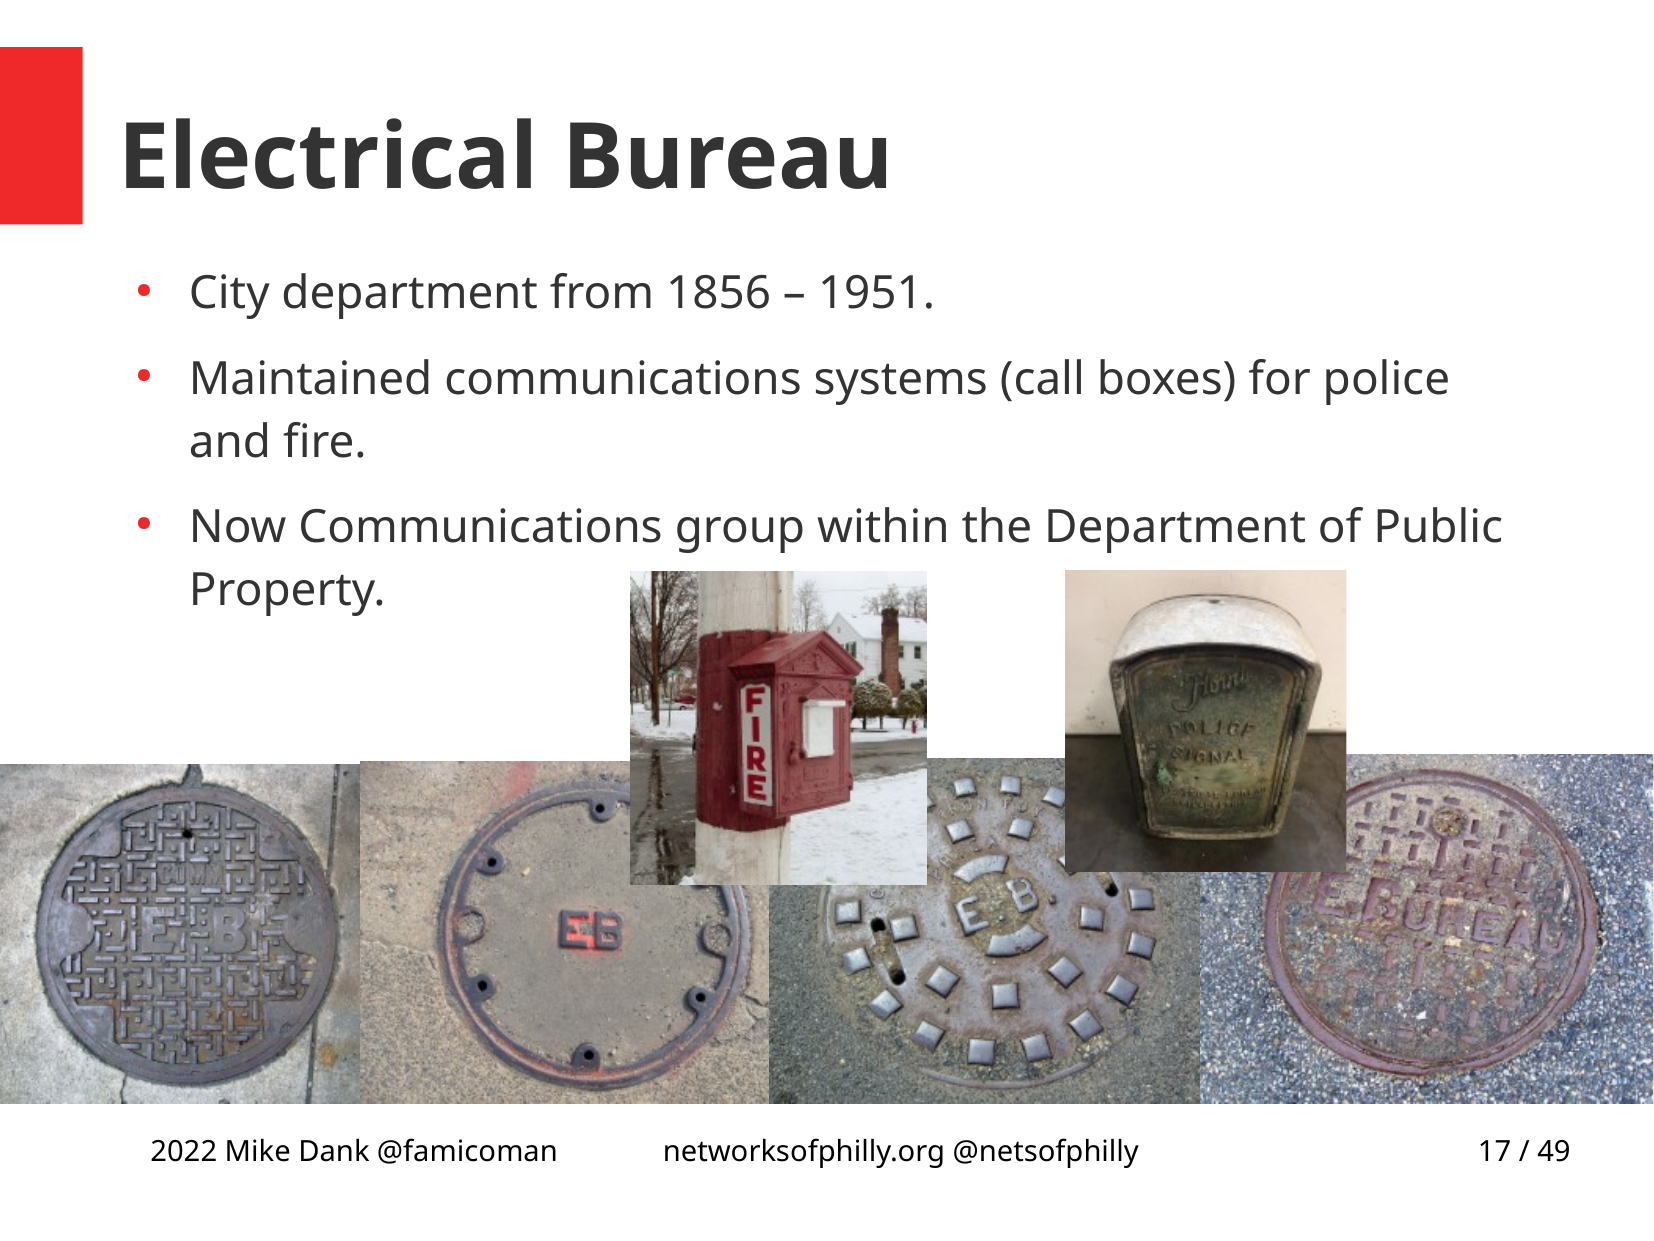

# Electrical Bureau
City department from 1856 – 1951.
Maintained communications systems (call boxes) for police and fire.
Now Communications group within the Department of Public Property.
2022 Mike Dank @famicoman networksofphilly.org @netsofphilly
17